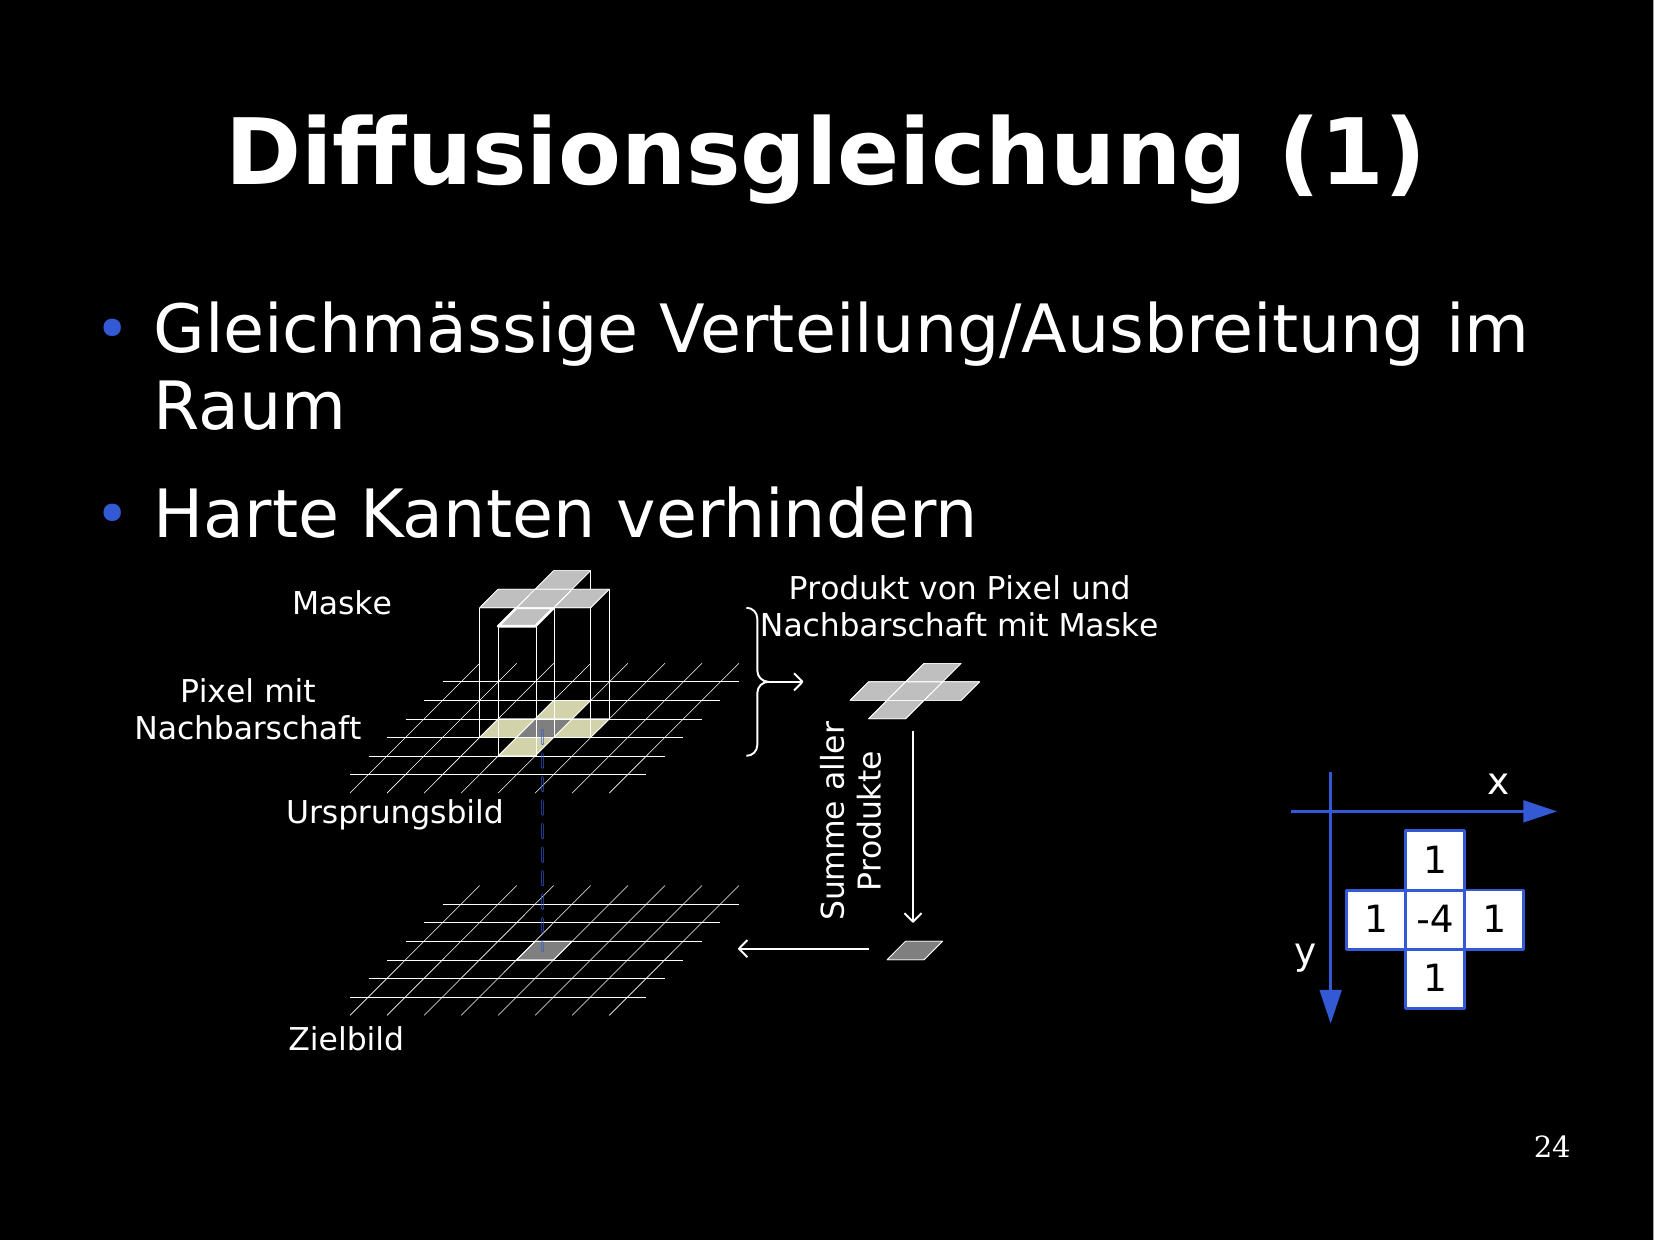

# Diffusionsgleichung (1)
Gleichmässige Verteilung/Ausbreitung im Raum
Harte Kanten verhindern
x
1
1
1
-4
y
1
24